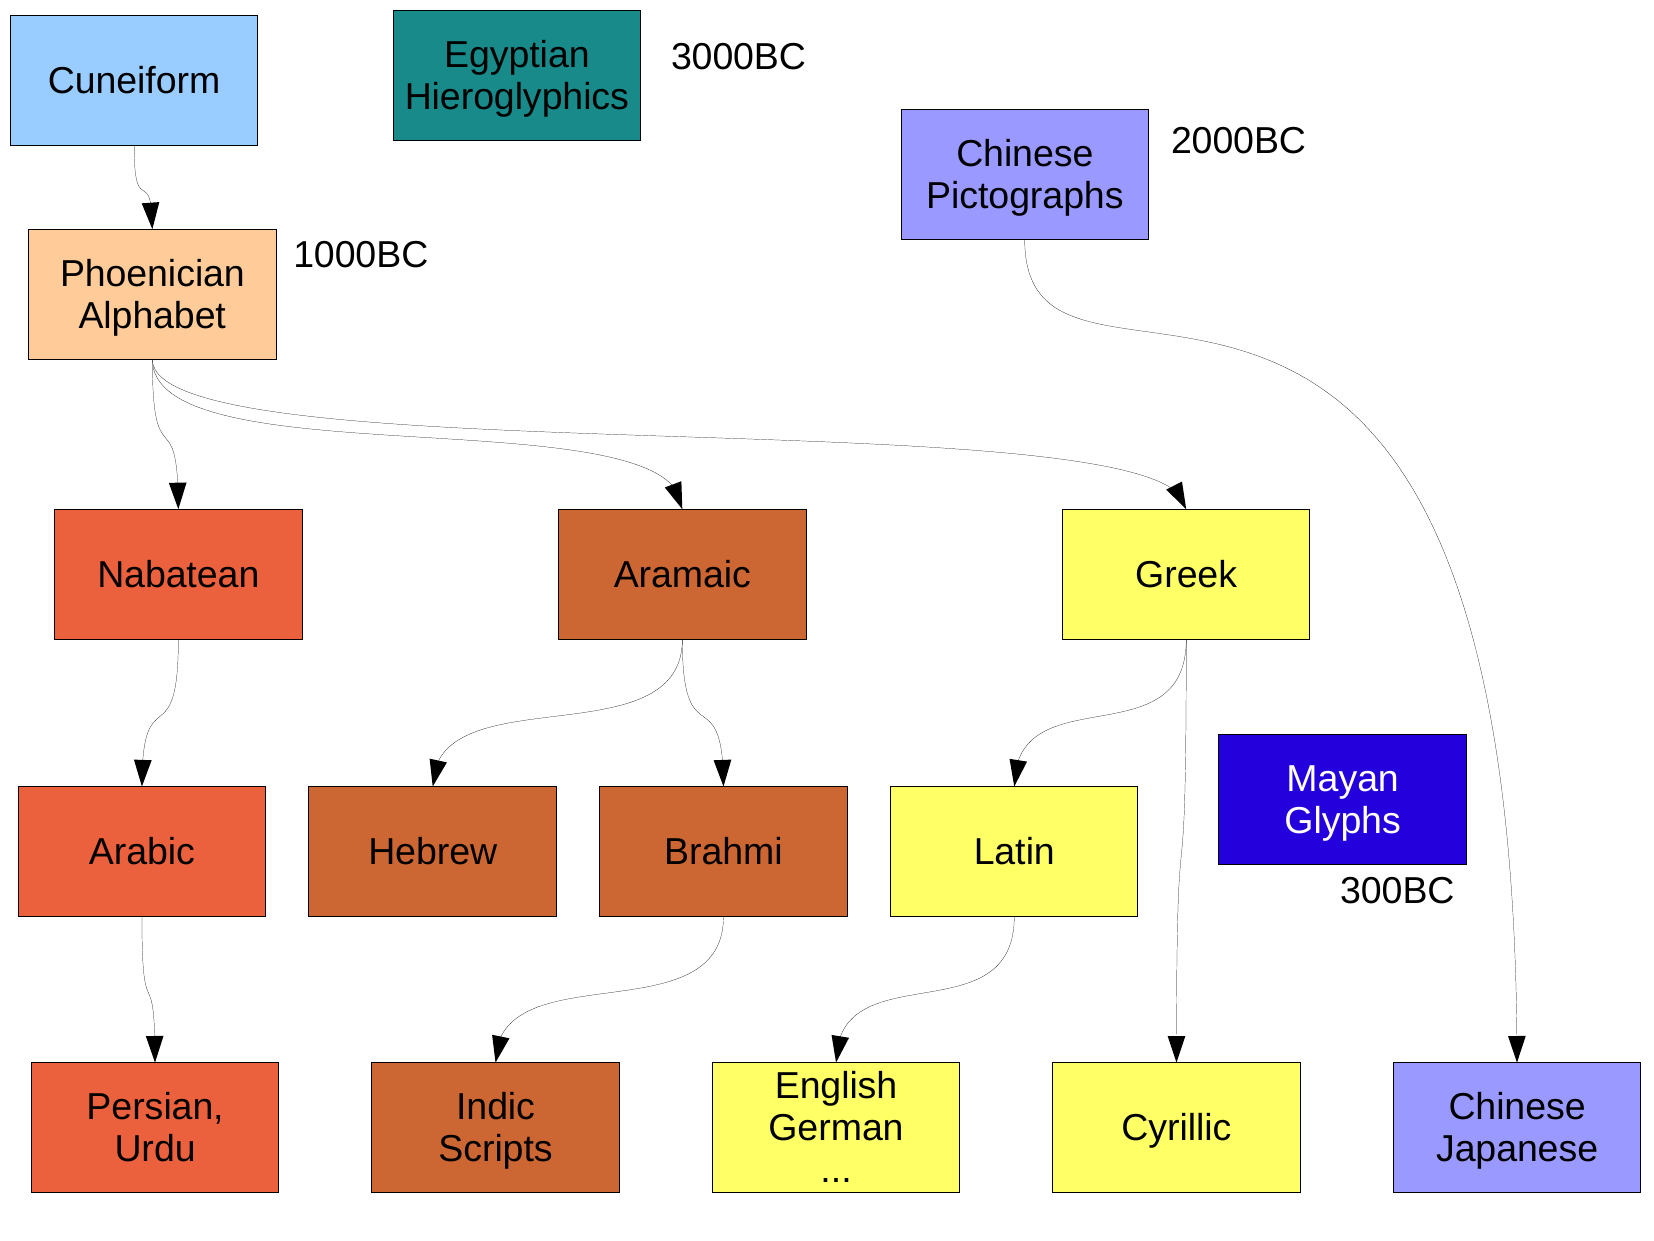

Egyptian
Hieroglyphics
Cuneiform
3000BC
Chinese
Pictographs
2000BC
1000BC
Phoenician
Alphabet
Nabatean
Aramaic
Greek
Mayan
Glyphs
Arabic
Hebrew
Brahmi
Latin
300BC
Persian,
Urdu
Indic
Scripts
English
German
...
Cyrillic
Chinese
Japanese